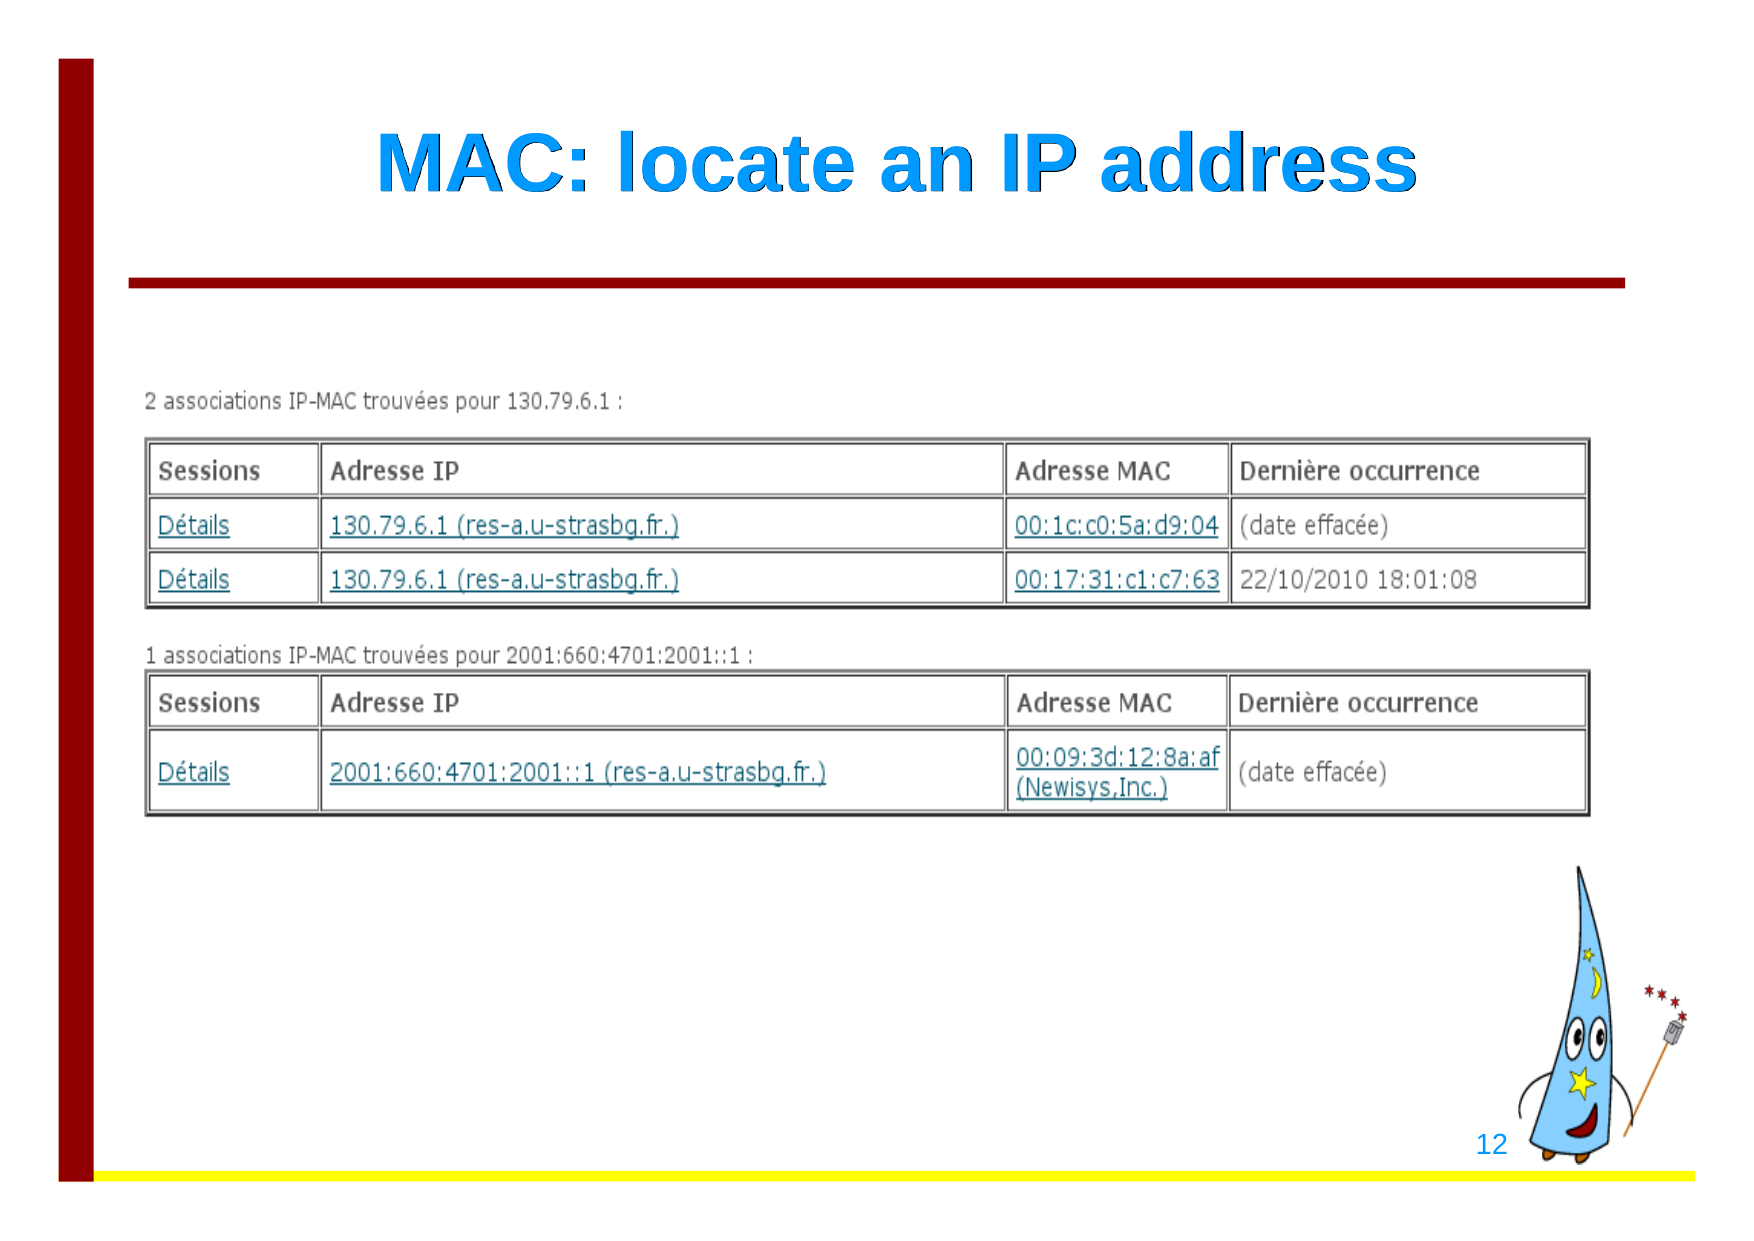

# MAC: locate an IP address
12